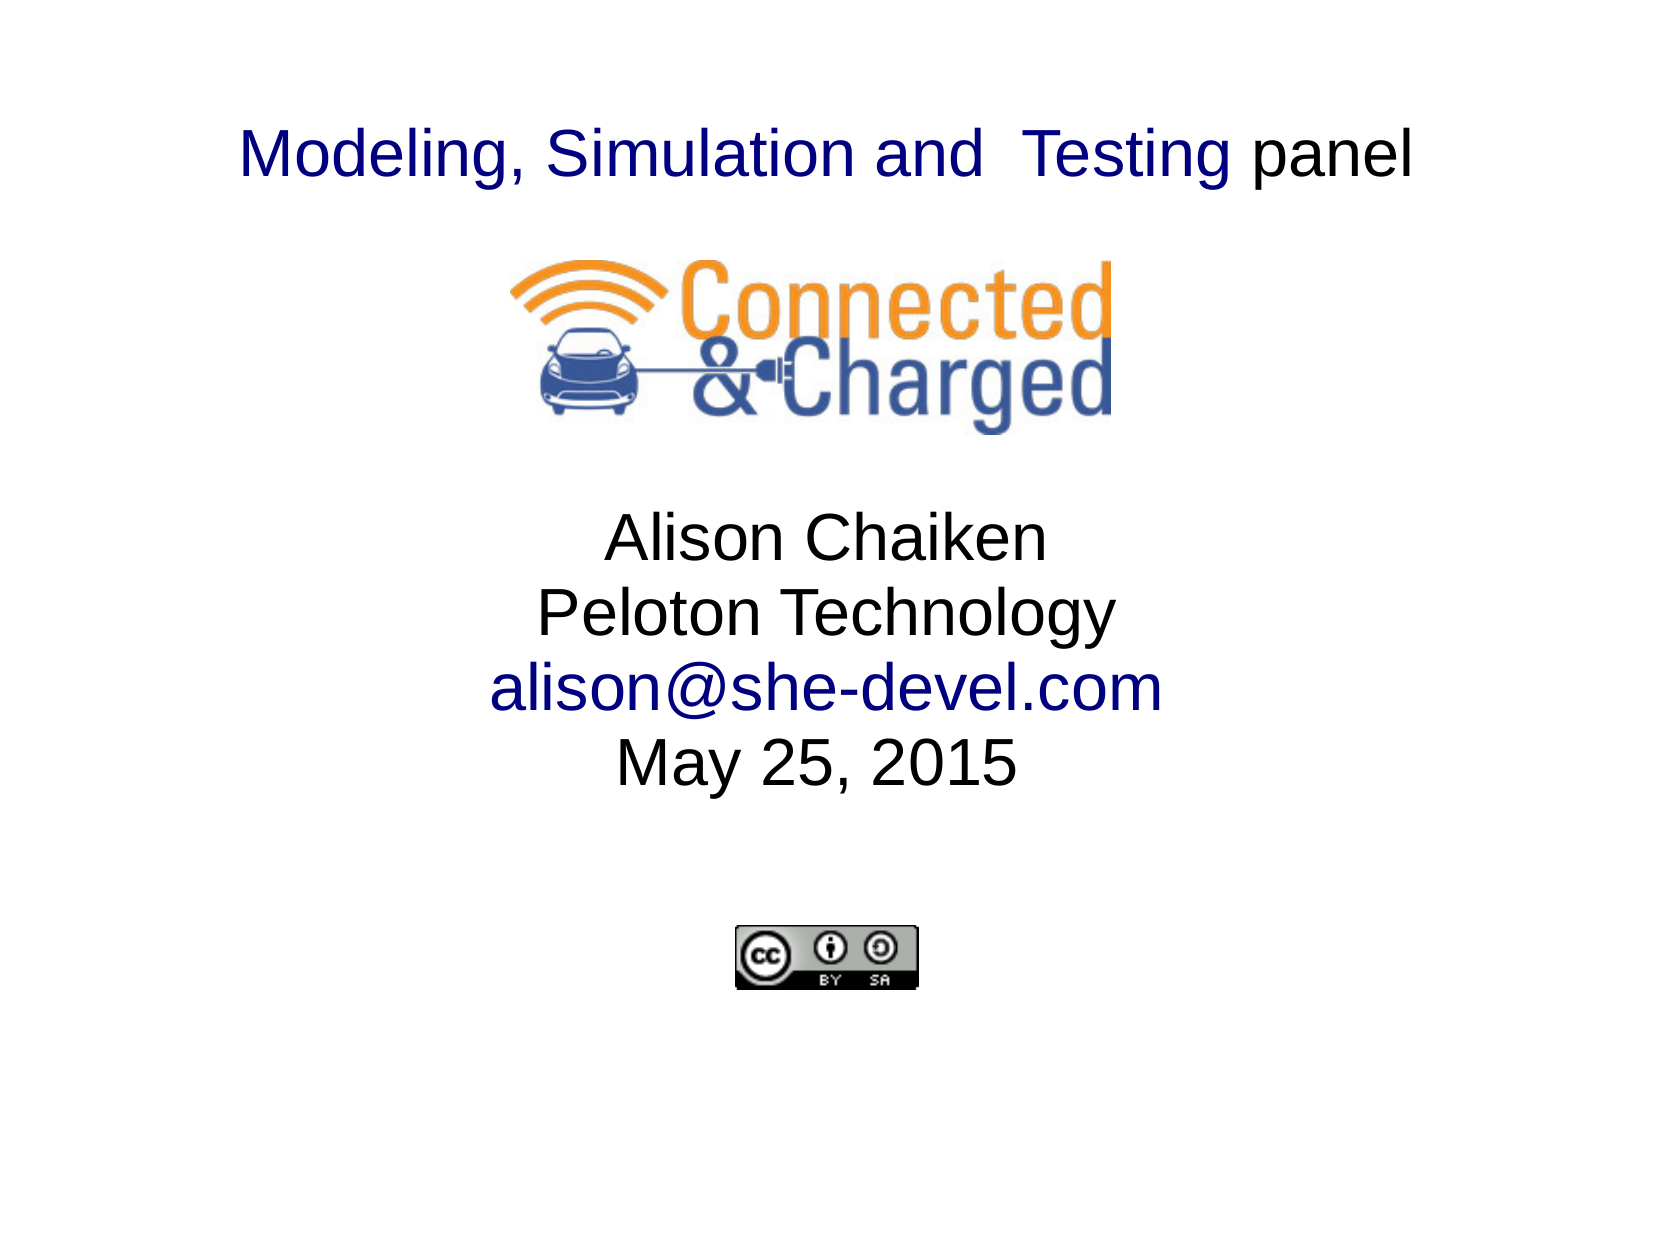

# Modeling, Simulation and Testing panel
Alison Chaiken
Peloton Technology
alison@she-devel.com
May 25, 2015